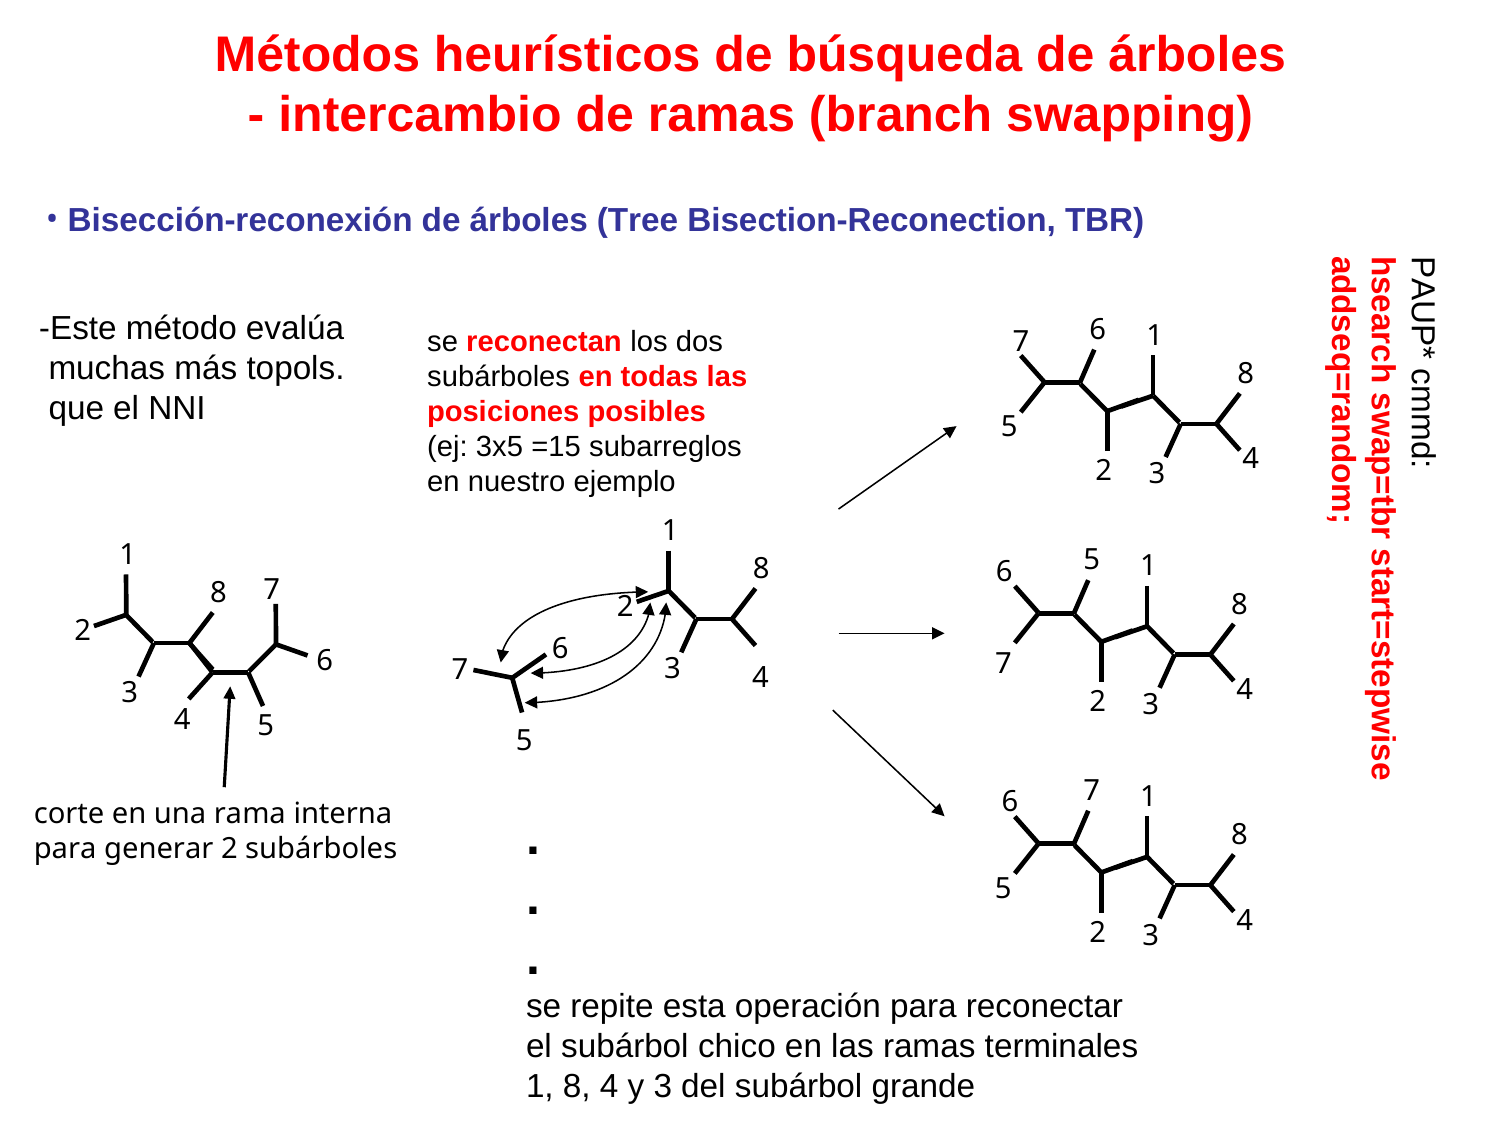

Métodos heurísticos de búsqueda de árboles
- intercambio de ramas (branch swapping)
 Bisección-reconexión de árboles (Tree Bisection-Reconection, TBR)
PAUP* cmmd:
hsearch swap=tbr start=stepwise addseq=random;
Este método evalúa
 muchas más topols.
 que el NNI
6
1
7
8
5
4
2
3
se reconectan los dos
subárboles en todas las
posiciones posibles
(ej: 3x5 =15 subarreglos
en nuestro ejemplo
1
8
2
3
4
6
7
5
1
5
1
6
8
7
4
2
3
7
8
2
6
3
4
5
7
1
6
8
5
4
2
3
corte en una rama interna
para generar 2 subárboles
.
.
.
se repite esta operación para reconectar
el subárbol chico en las ramas terminales
1, 8, 4 y 3 del subárbol grande